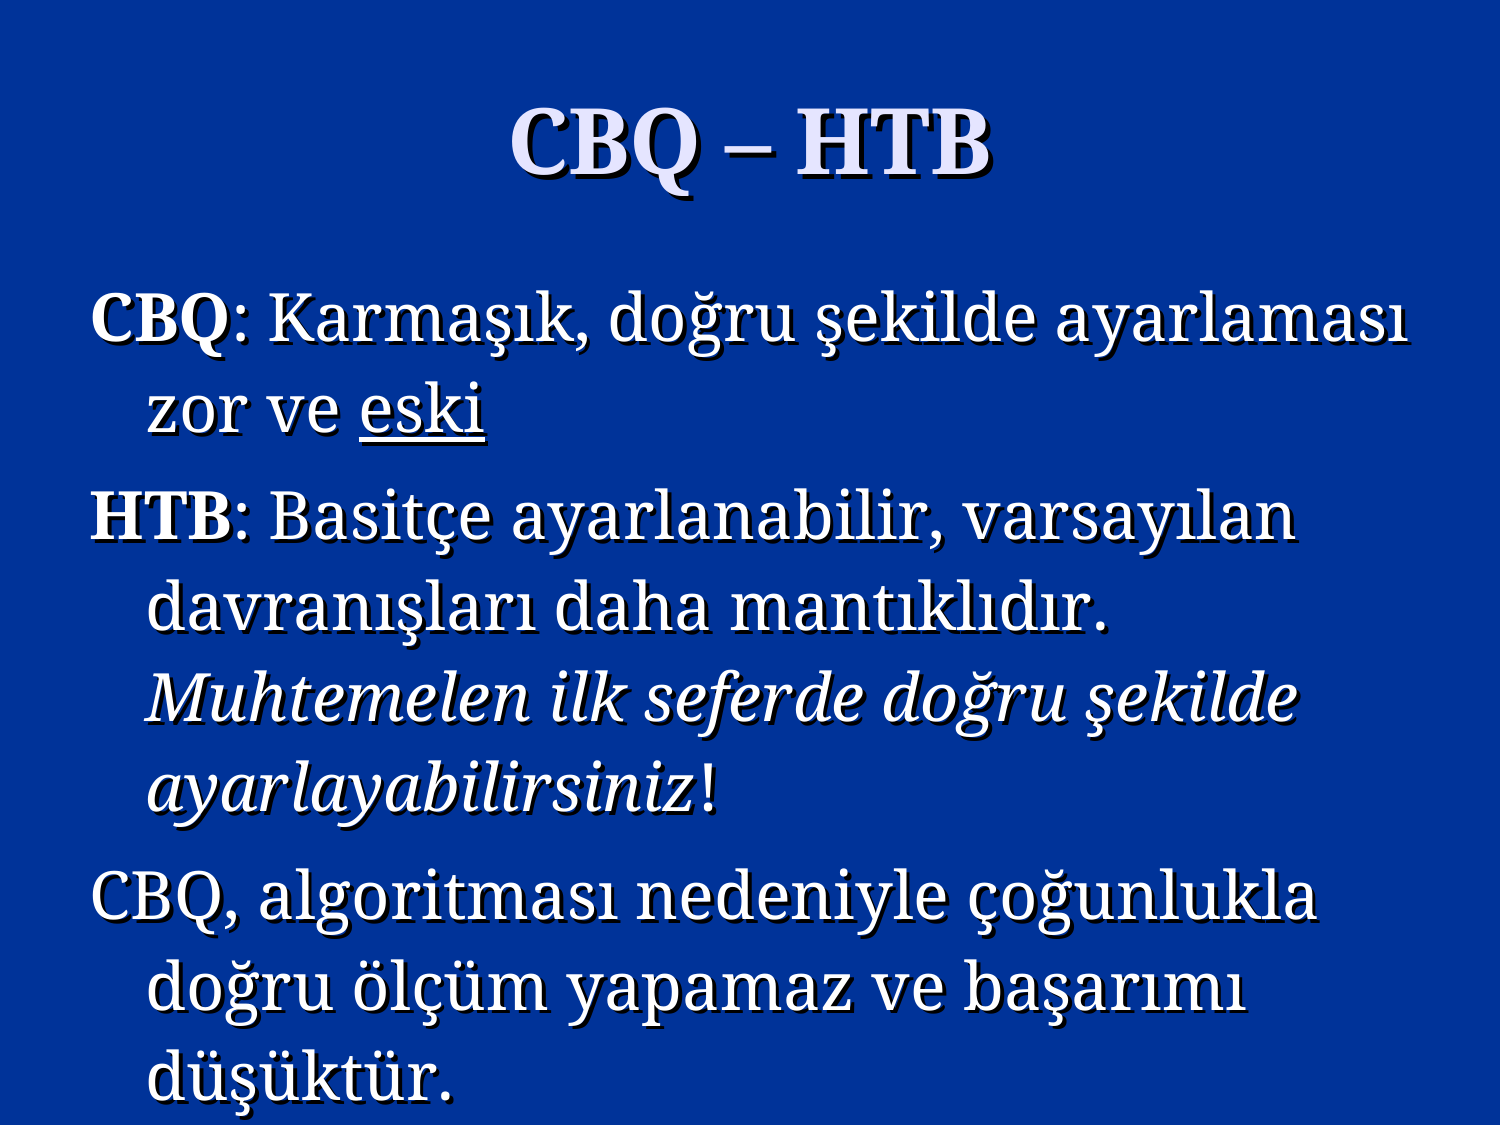

# CBQ – HTB
CBQ: Karmaşık, doğru şekilde ayarlaması zor ve eski
HTB: Basitçe ayarlanabilir, varsayılan davranışları daha mantıklıdır. Muhtemelen ilk seferde doğru şekilde ayarlayabilirsiniz!
CBQ, algoritması nedeniyle çoğunlukla doğru ölçüm yapamaz ve başarımı düşüktür.